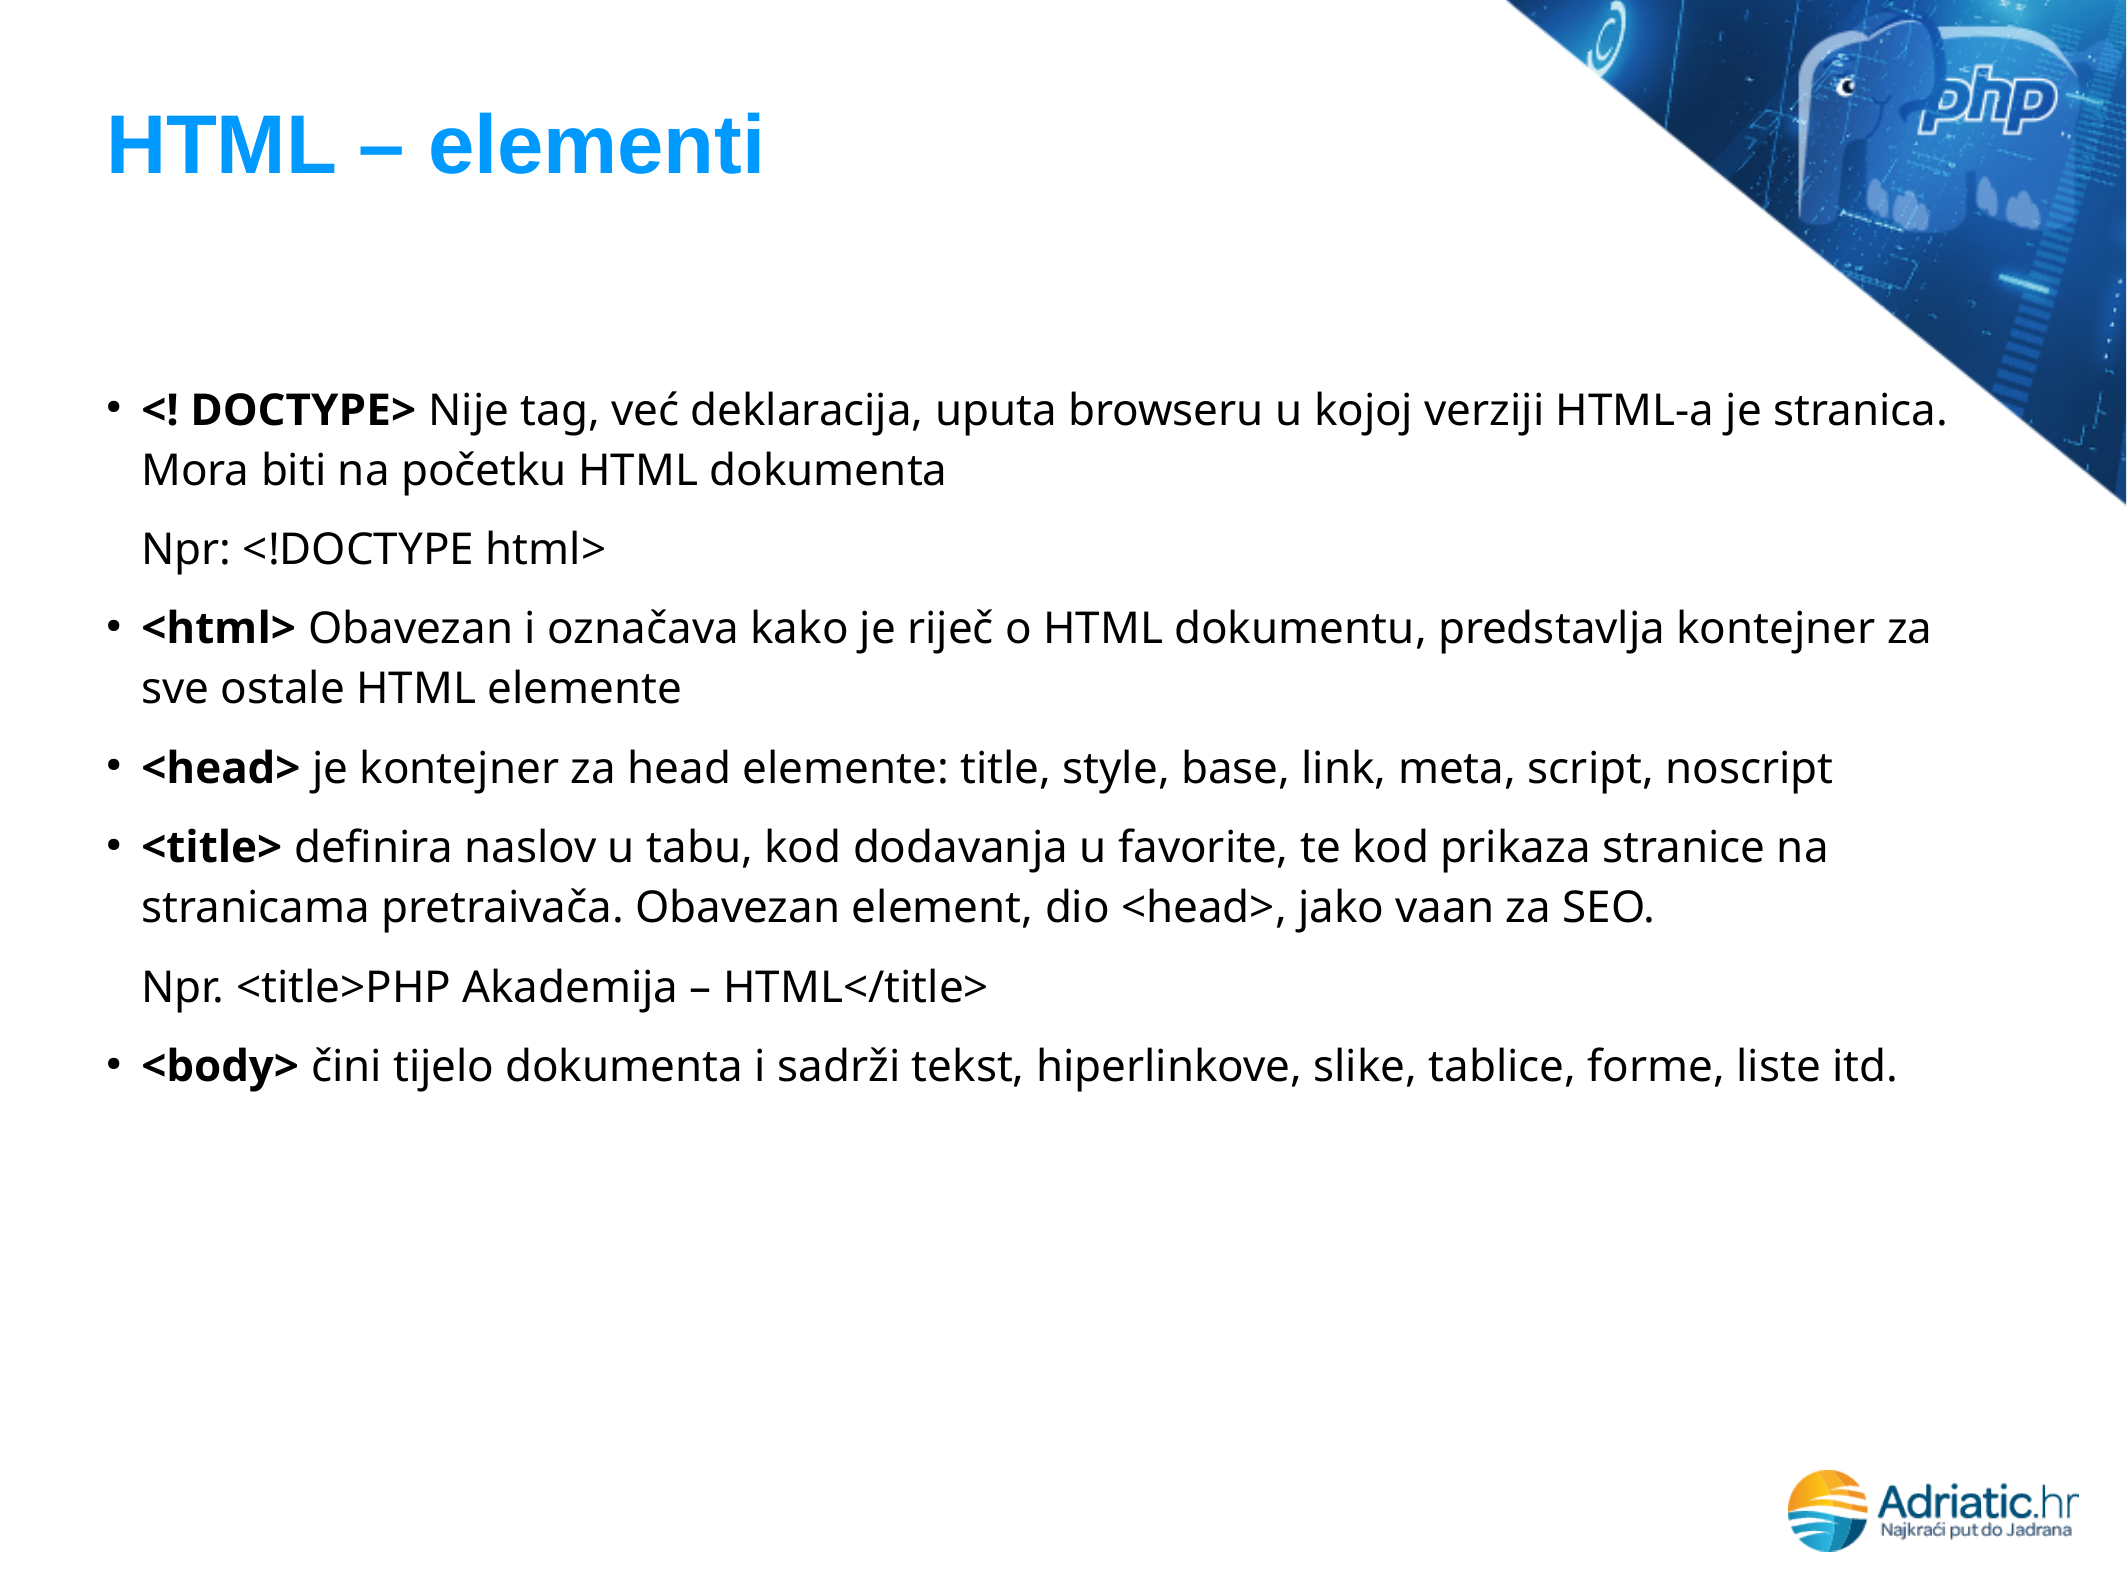

# HTML – elementi
<! DOCTYPE> Nije tag, već deklaracija, uputa browseru u kojoj verziji HTML-a je stranica. Mora biti na početku HTML dokumenta
Npr: <!DOCTYPE html>
<html> Obavezan i označava kako je riječ o HTML dokumentu, predstavlja kontejner za sve ostale HTML elemente
<head> je kontejner za head elemente: title, style, base, link, meta, script, noscript
<title> definira naslov u tabu, kod dodavanja u favorite, te kod prikaza stranice na stranicama pretraivača. Obavezan element, dio <head>, jako vaan za SEO.
Npr. <title>PHP Akademija – HTML</title>
<body> čini tijelo dokumenta i sadrži tekst, hiperlinkove, slike, tablice, forme, liste itd.